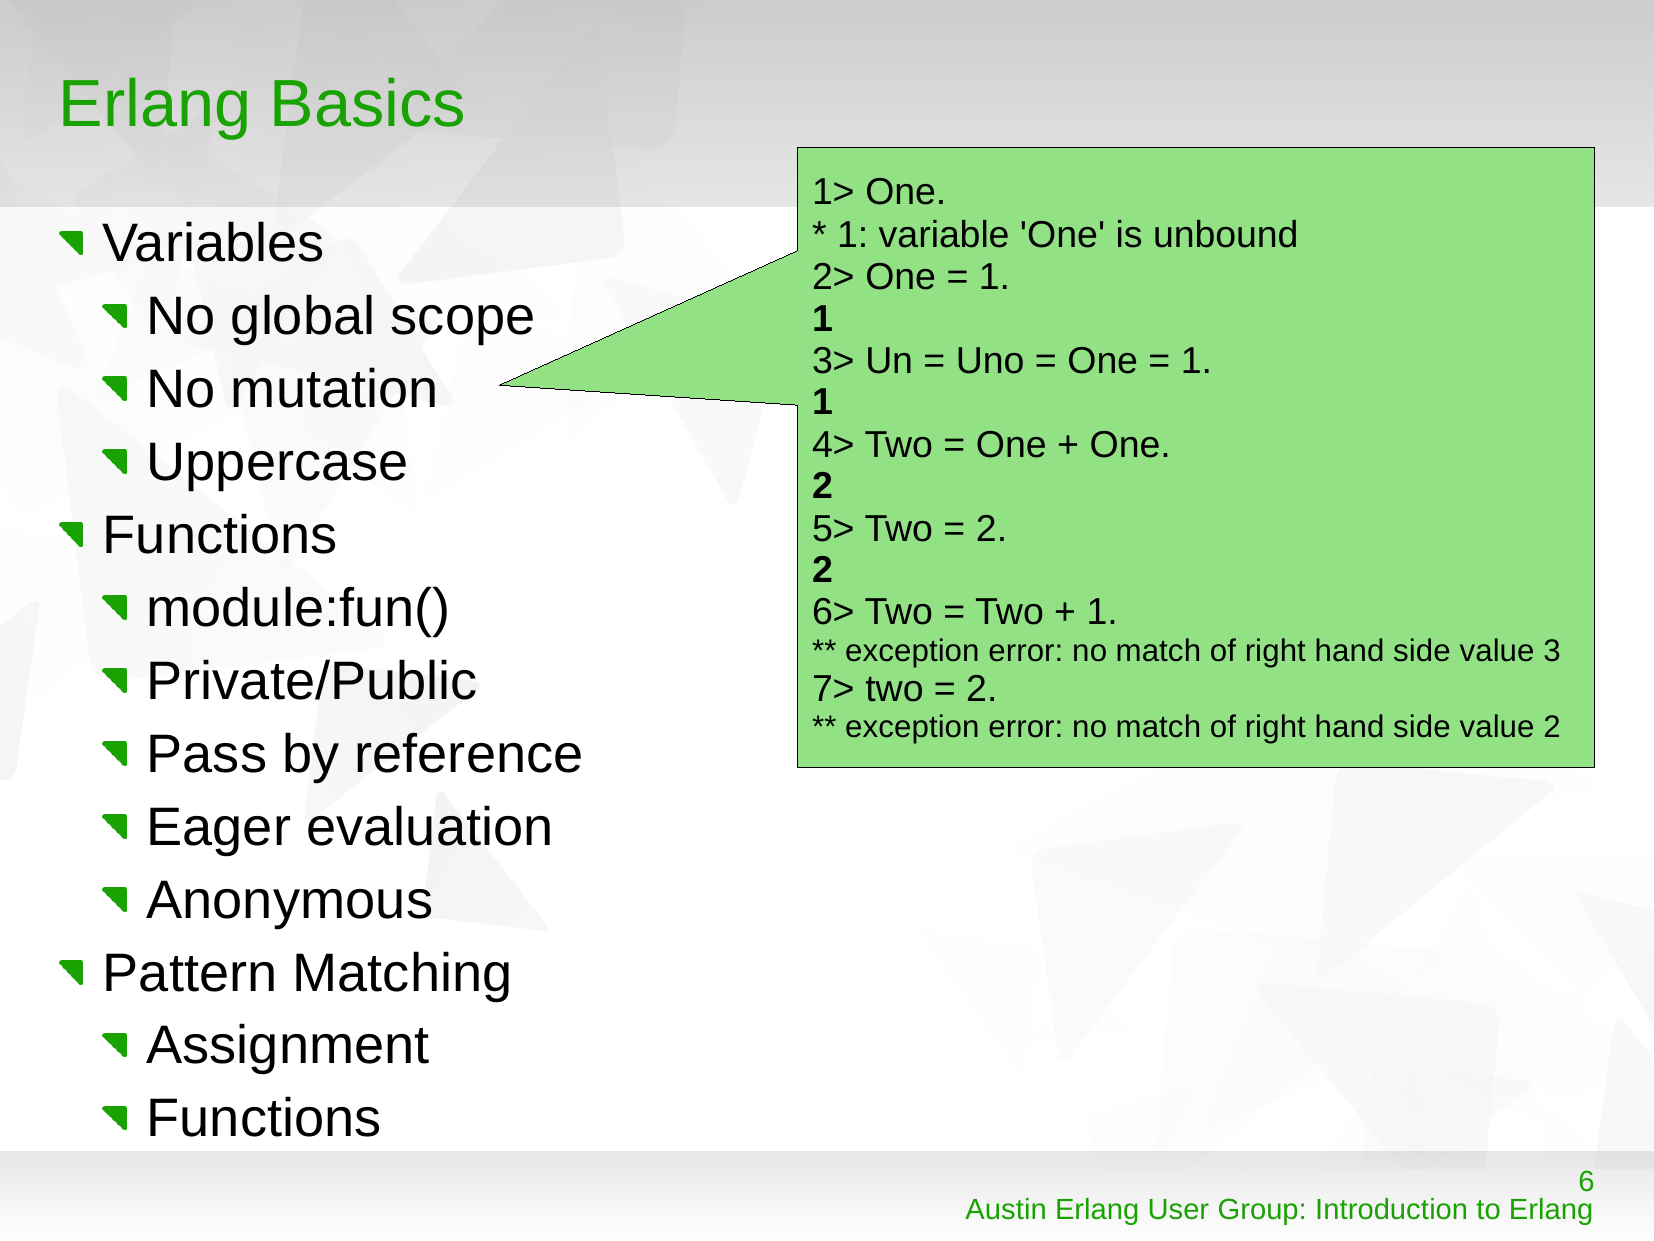

# Erlang Basics
1> One.
* 1: variable 'One' is unbound
2> One = 1.
1
3> Un = Uno = One = 1.
1
4> Two = One + One.
2
5> Two = 2.
2
6> Two = Two + 1.
** exception error: no match of right hand side value 3
7> two = 2.
** exception error: no match of right hand side value 2
Variables
No global scope
No mutation
Uppercase
Functions
module:fun()
Private/Public
Pass by reference
Eager evaluation
Anonymous
Pattern Matching
Assignment
Functions
6
Austin Erlang User Group: Introduction to Erlang